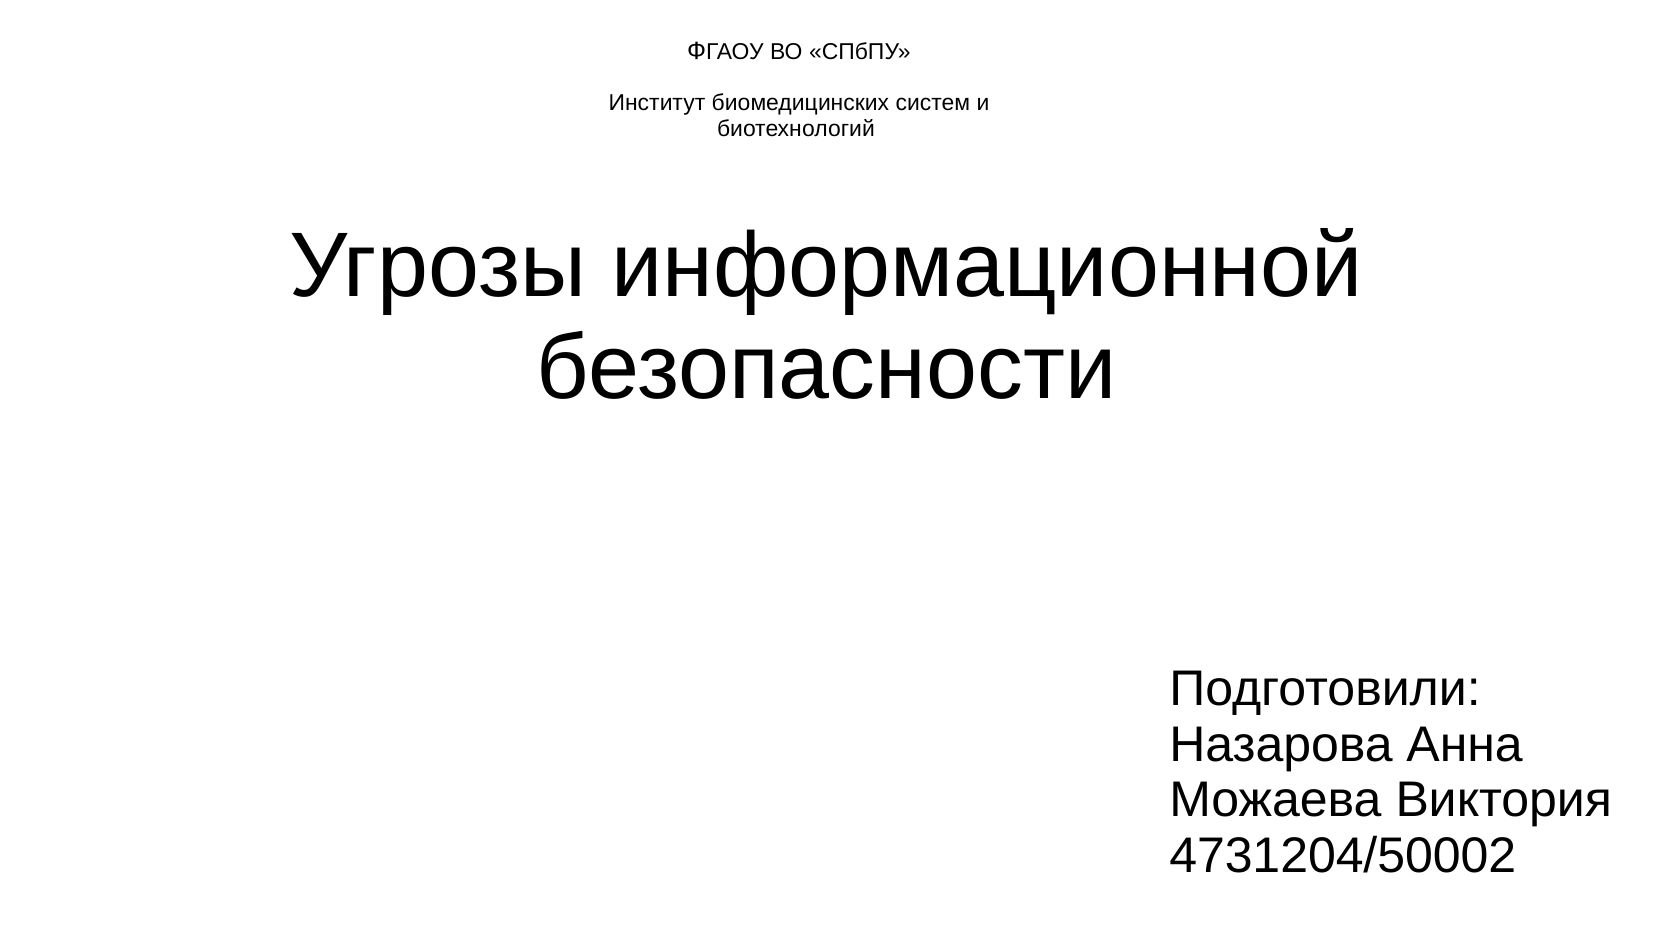

ФГАОУ ВО «СПбПУ»
Институт биомедицинских систем и биотехнологий
# Угрозы информационной безопасности
Подготовили:
Назарова Анна
Можаева Виктория
4731204/50002